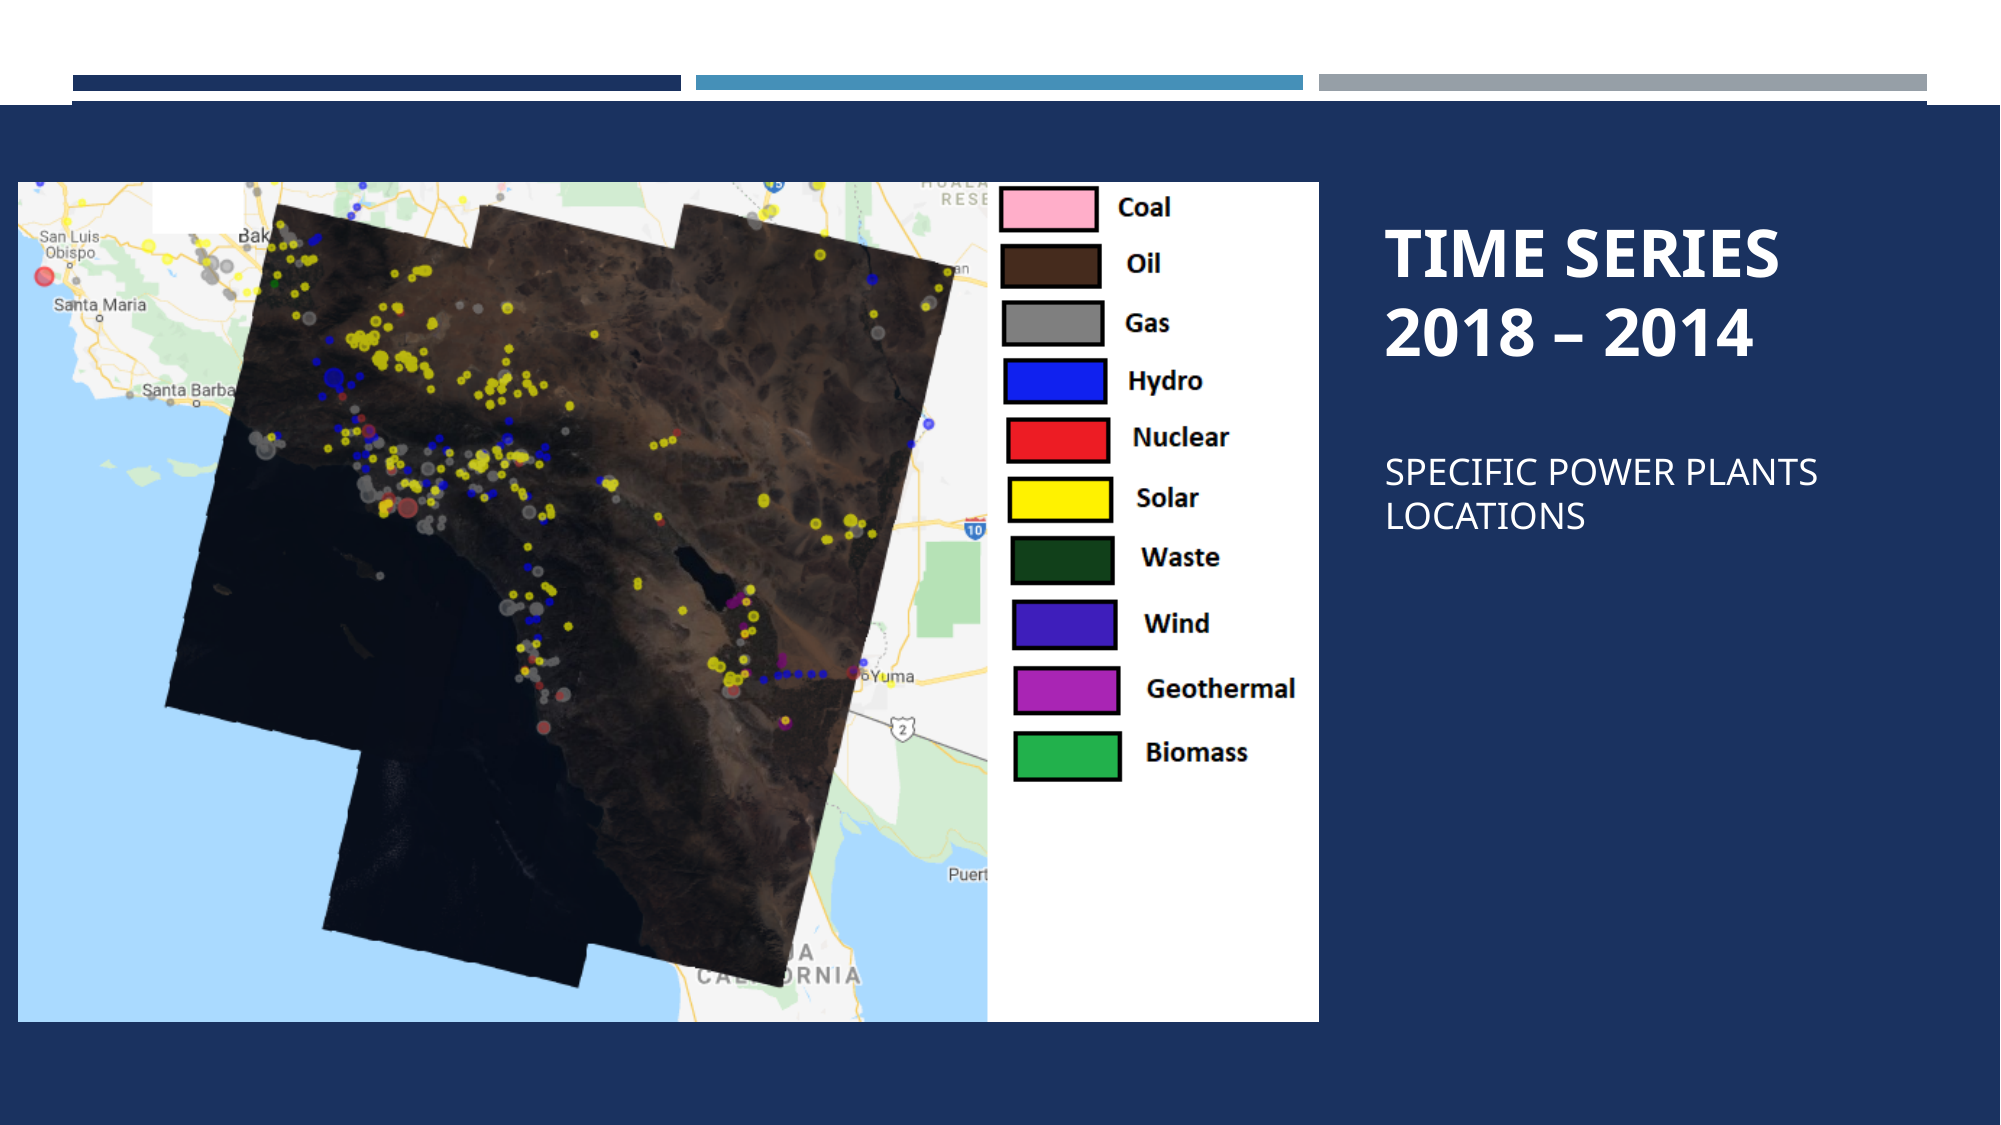

# Time series  2018 – 2014 specific power plants locations